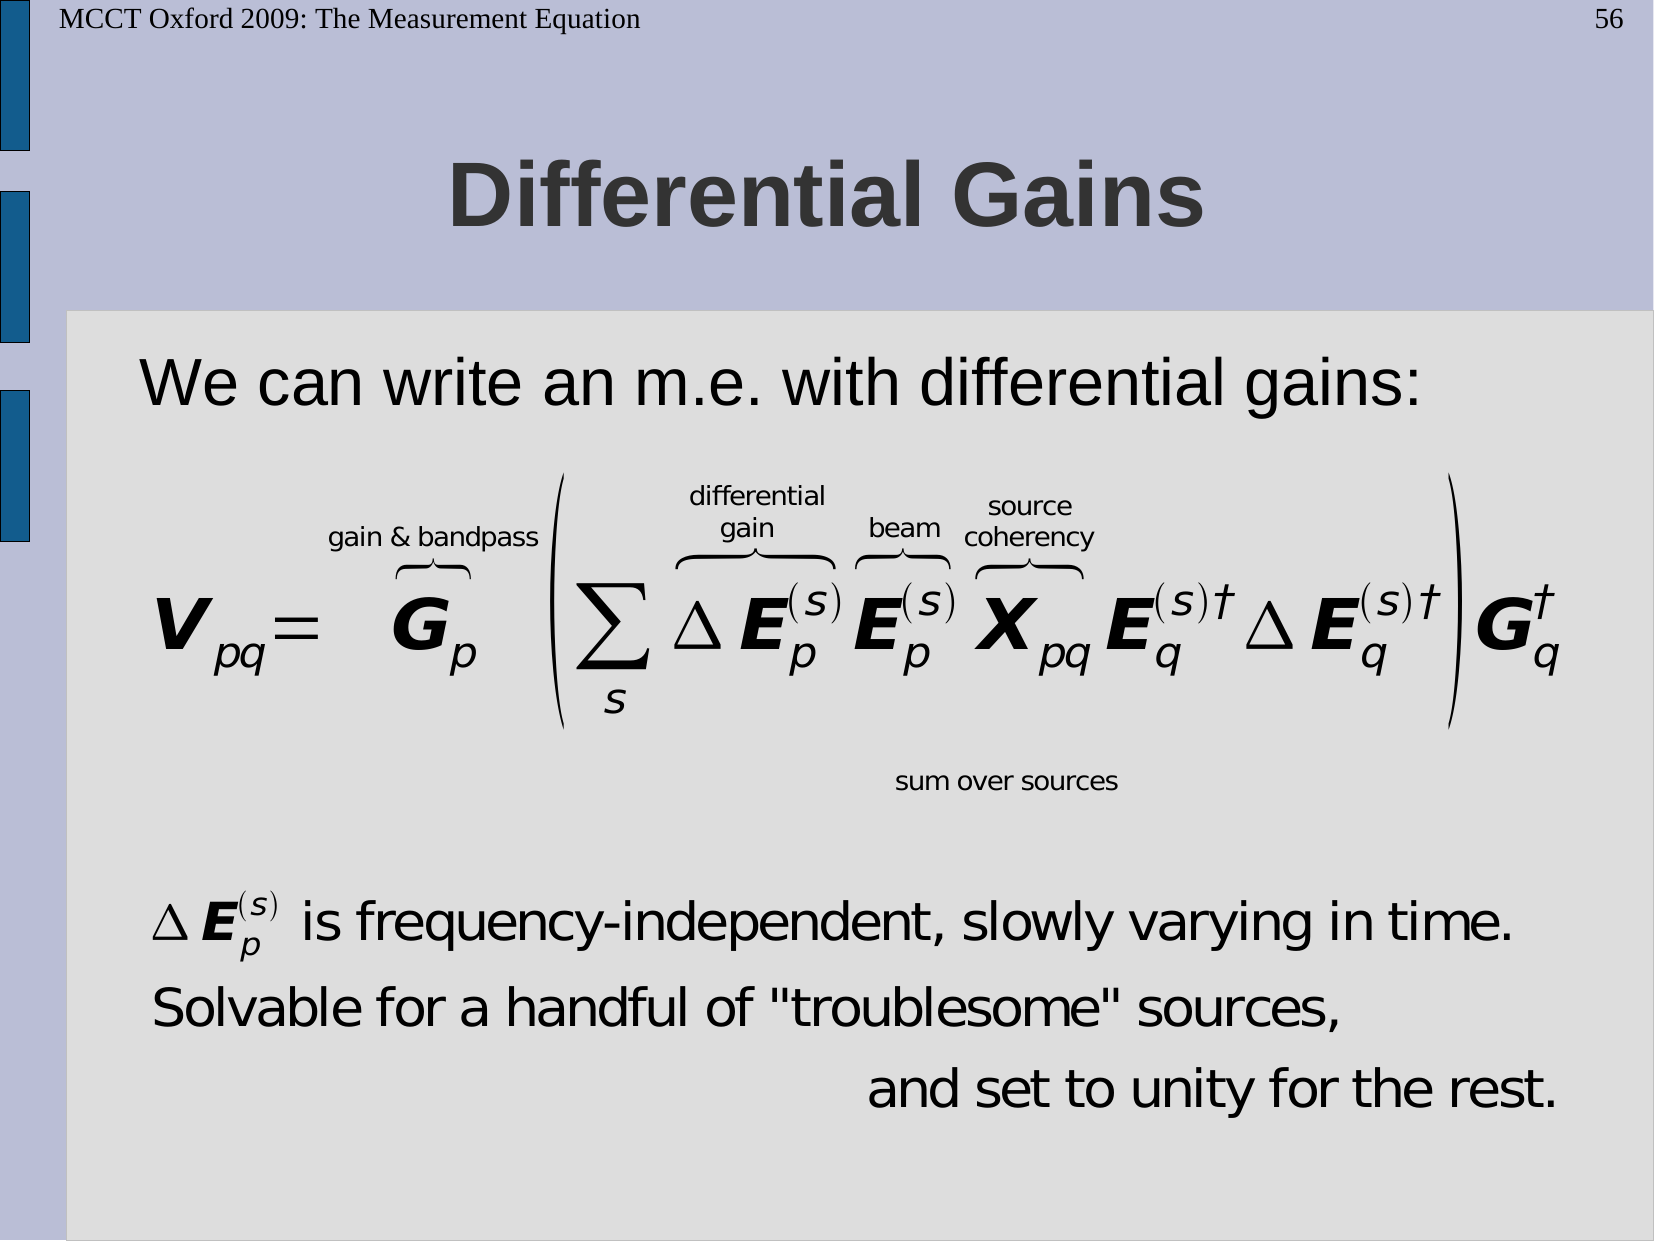

MCCT Oxford 2009: The Measurement Equation
56
# Differential Gains
We can write an m.e. with differential gains: